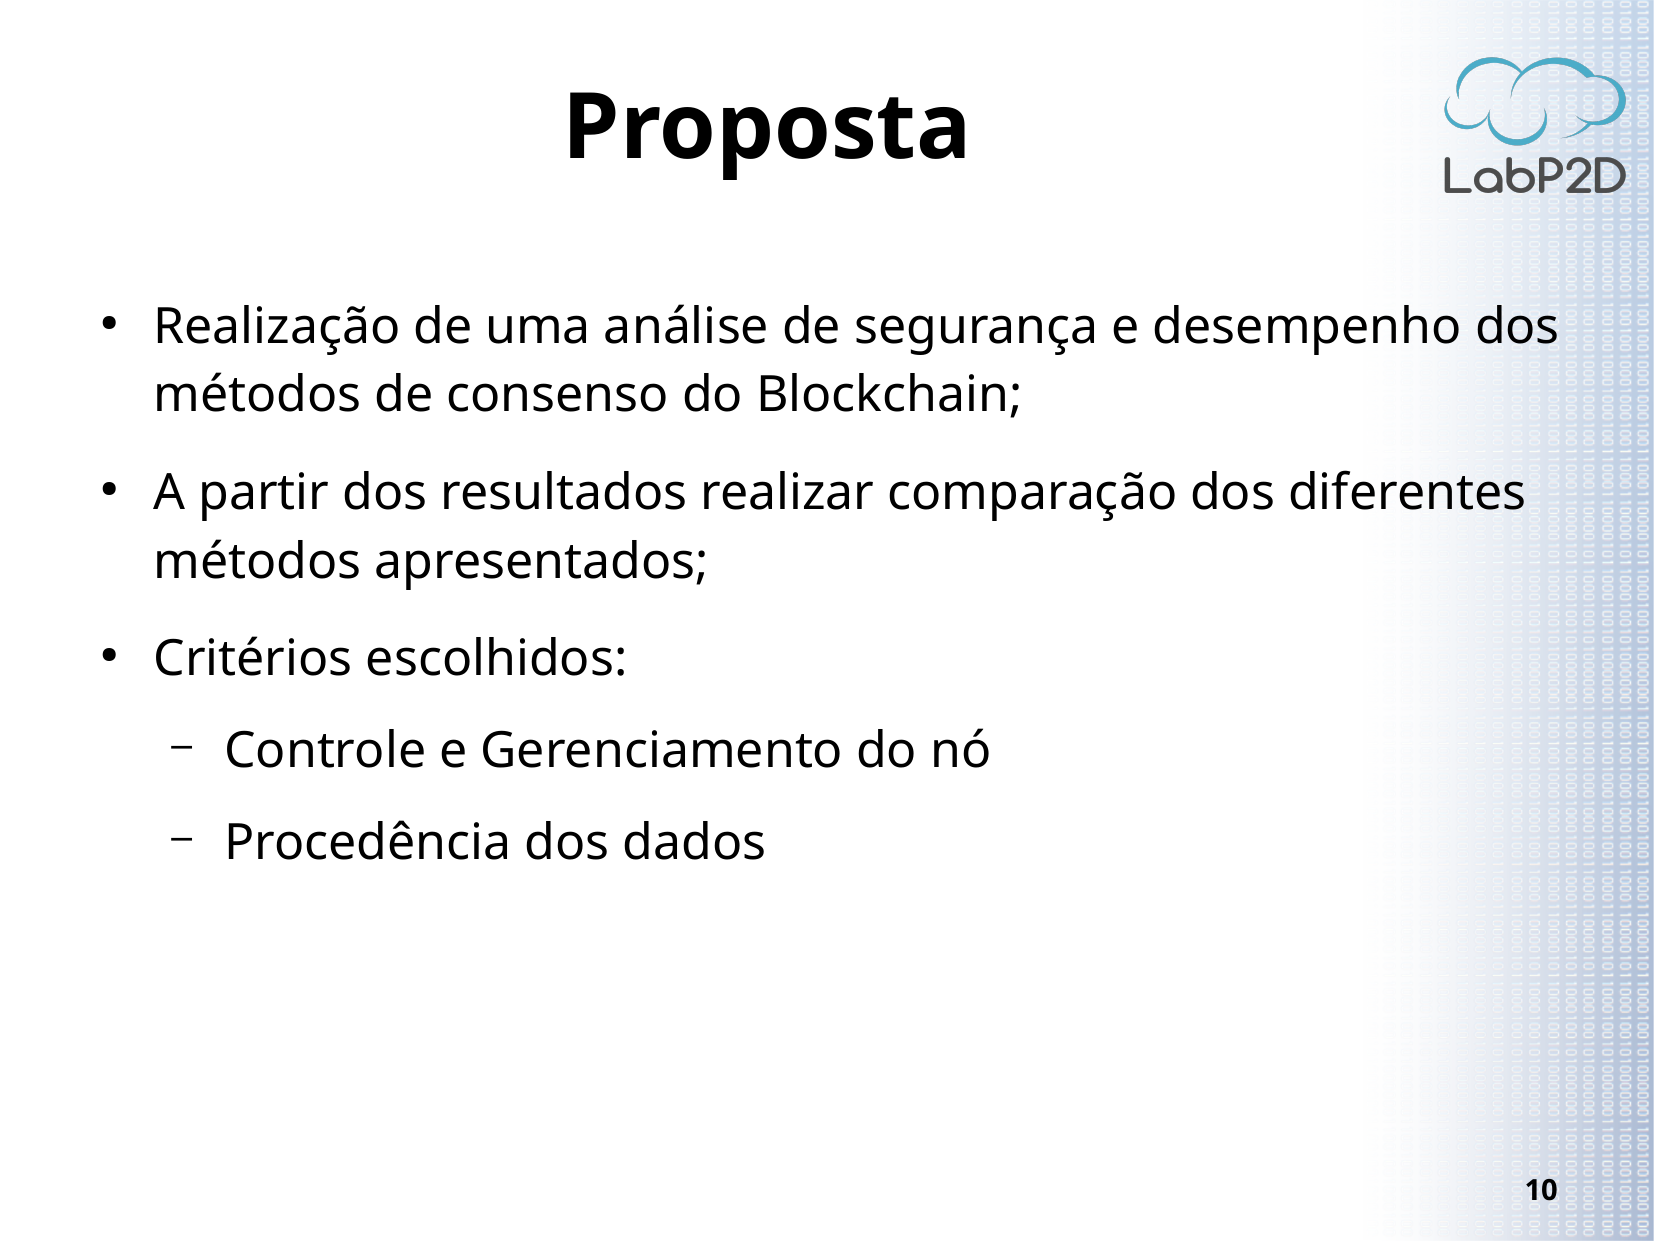

# Proposta
Realização de uma análise de segurança e desempenho dos métodos de consenso do Blockchain;
A partir dos resultados realizar comparação dos diferentes métodos apresentados;
Critérios escolhidos:
Controle e Gerenciamento do nó
Procedência dos dados
10